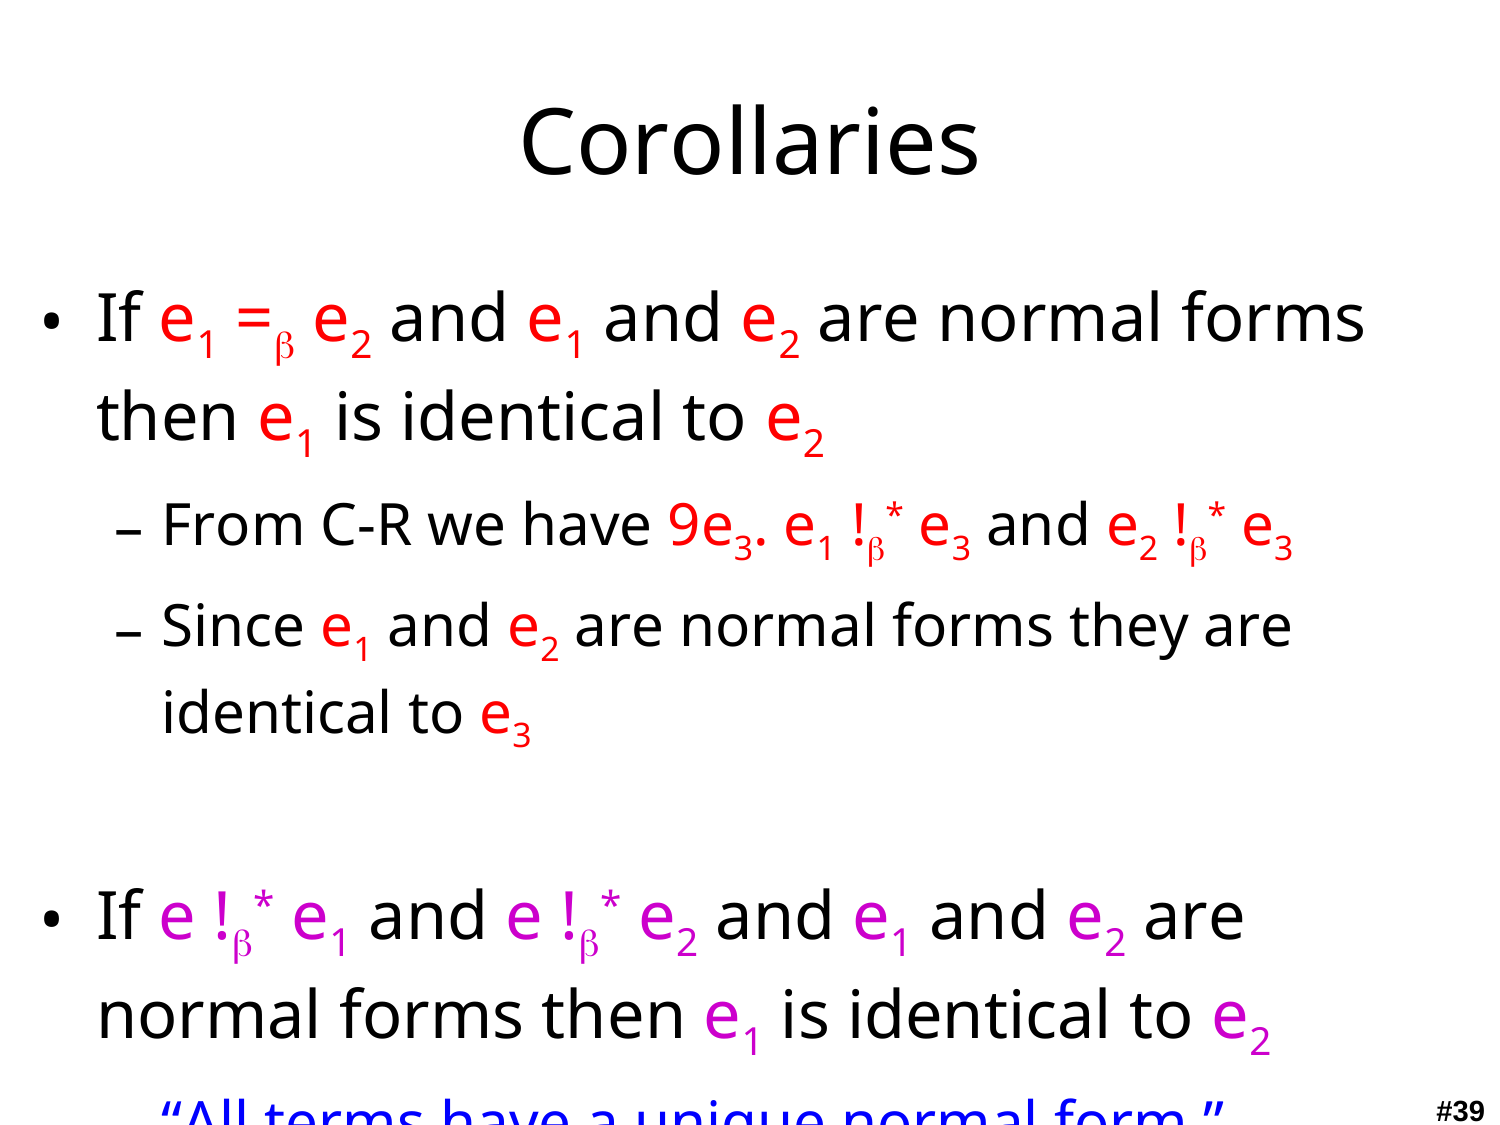

# Corollaries
If e1 = e2 and e1 and e2 are normal forms then e1 is identical to e2
From C-R we have 9e3. e1 !* e3 and e2 !* e3
Since e1 and e2 are normal forms they are identical to e3
If e !* e1 and e !* e2 and e1 and e2 are normal forms then e1 is identical to e2
“All terms have a unique normal form.”
39